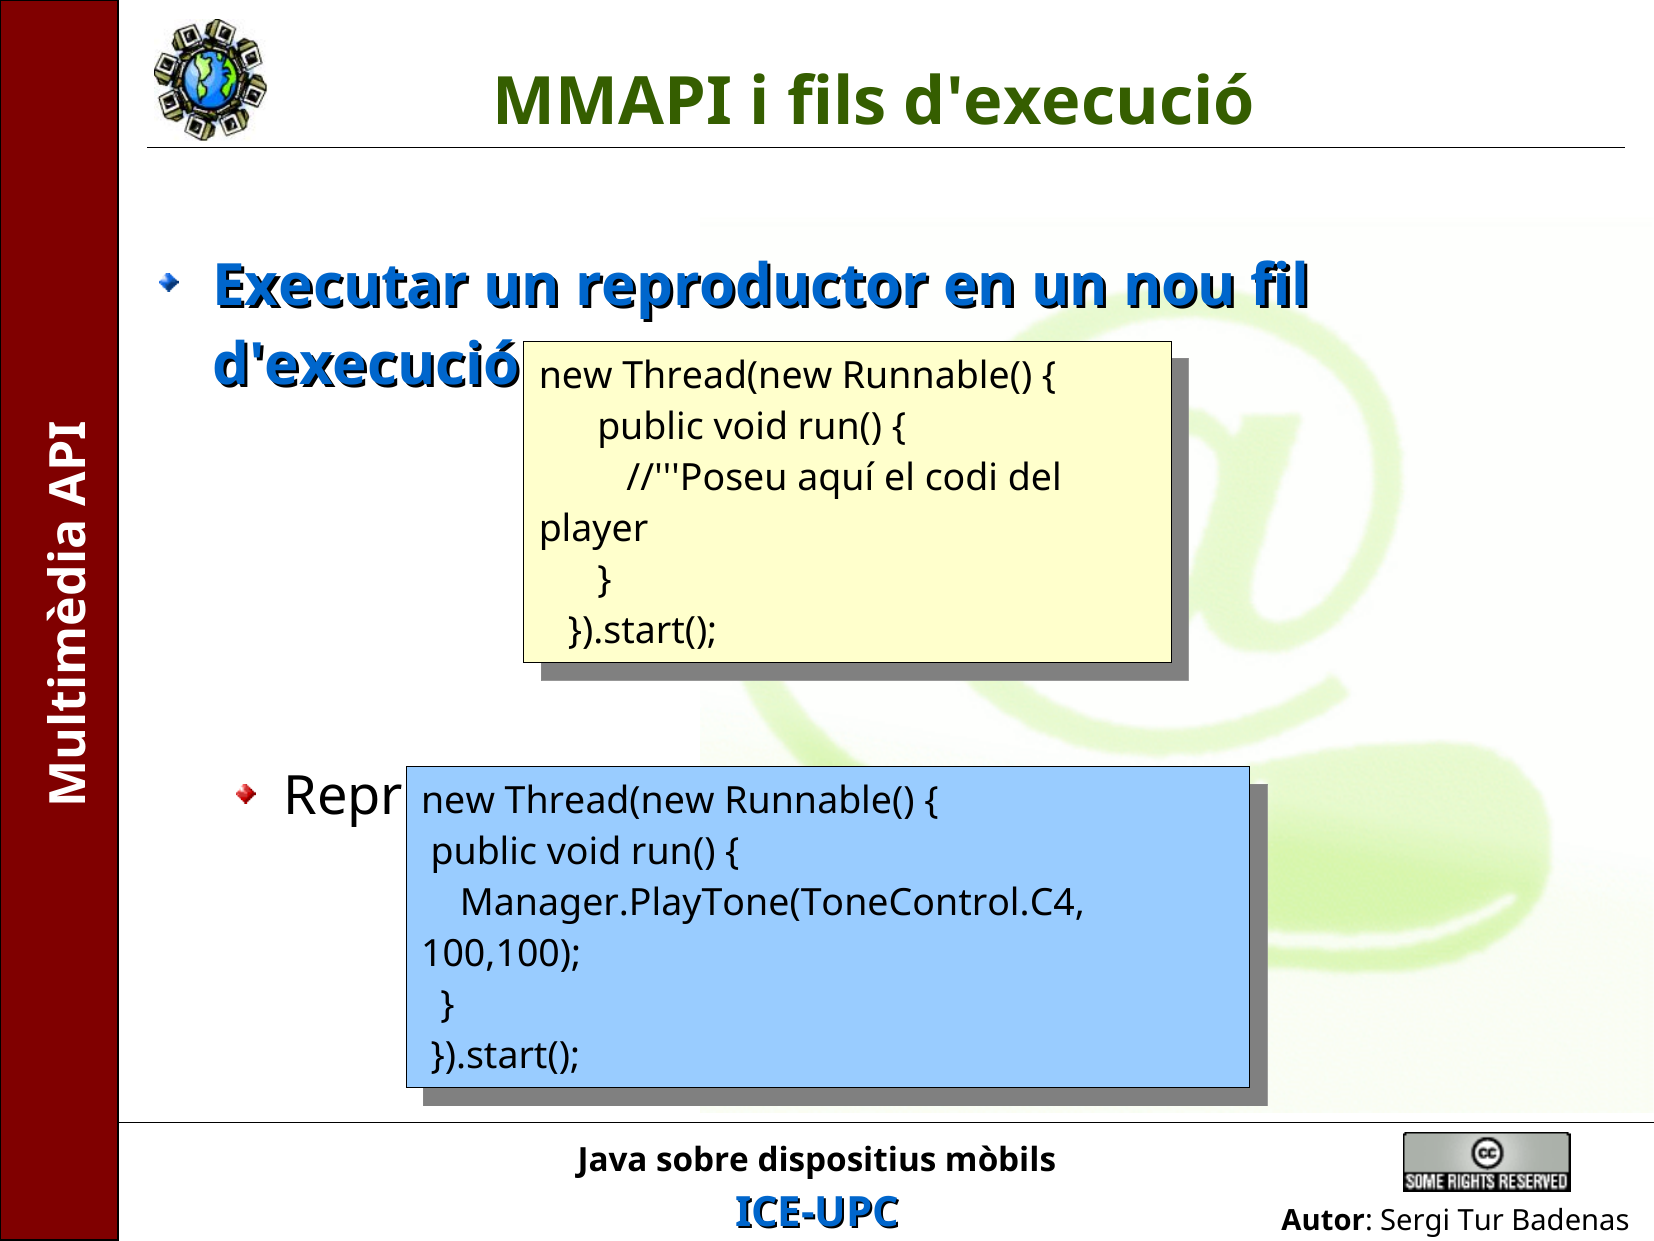

# MMAPI i fils d'execució
Executar un reproductor en un nou fil d'execució
Reproduir un to
new Thread(new Runnable() {
 public void run() {
 //'''Poseu aquí el codi del player
 }
 }).start();
new Thread(new Runnable() {
 public void run() {
 Manager.PlayTone(ToneControl.C4, 100,100);
 }
 }).start();